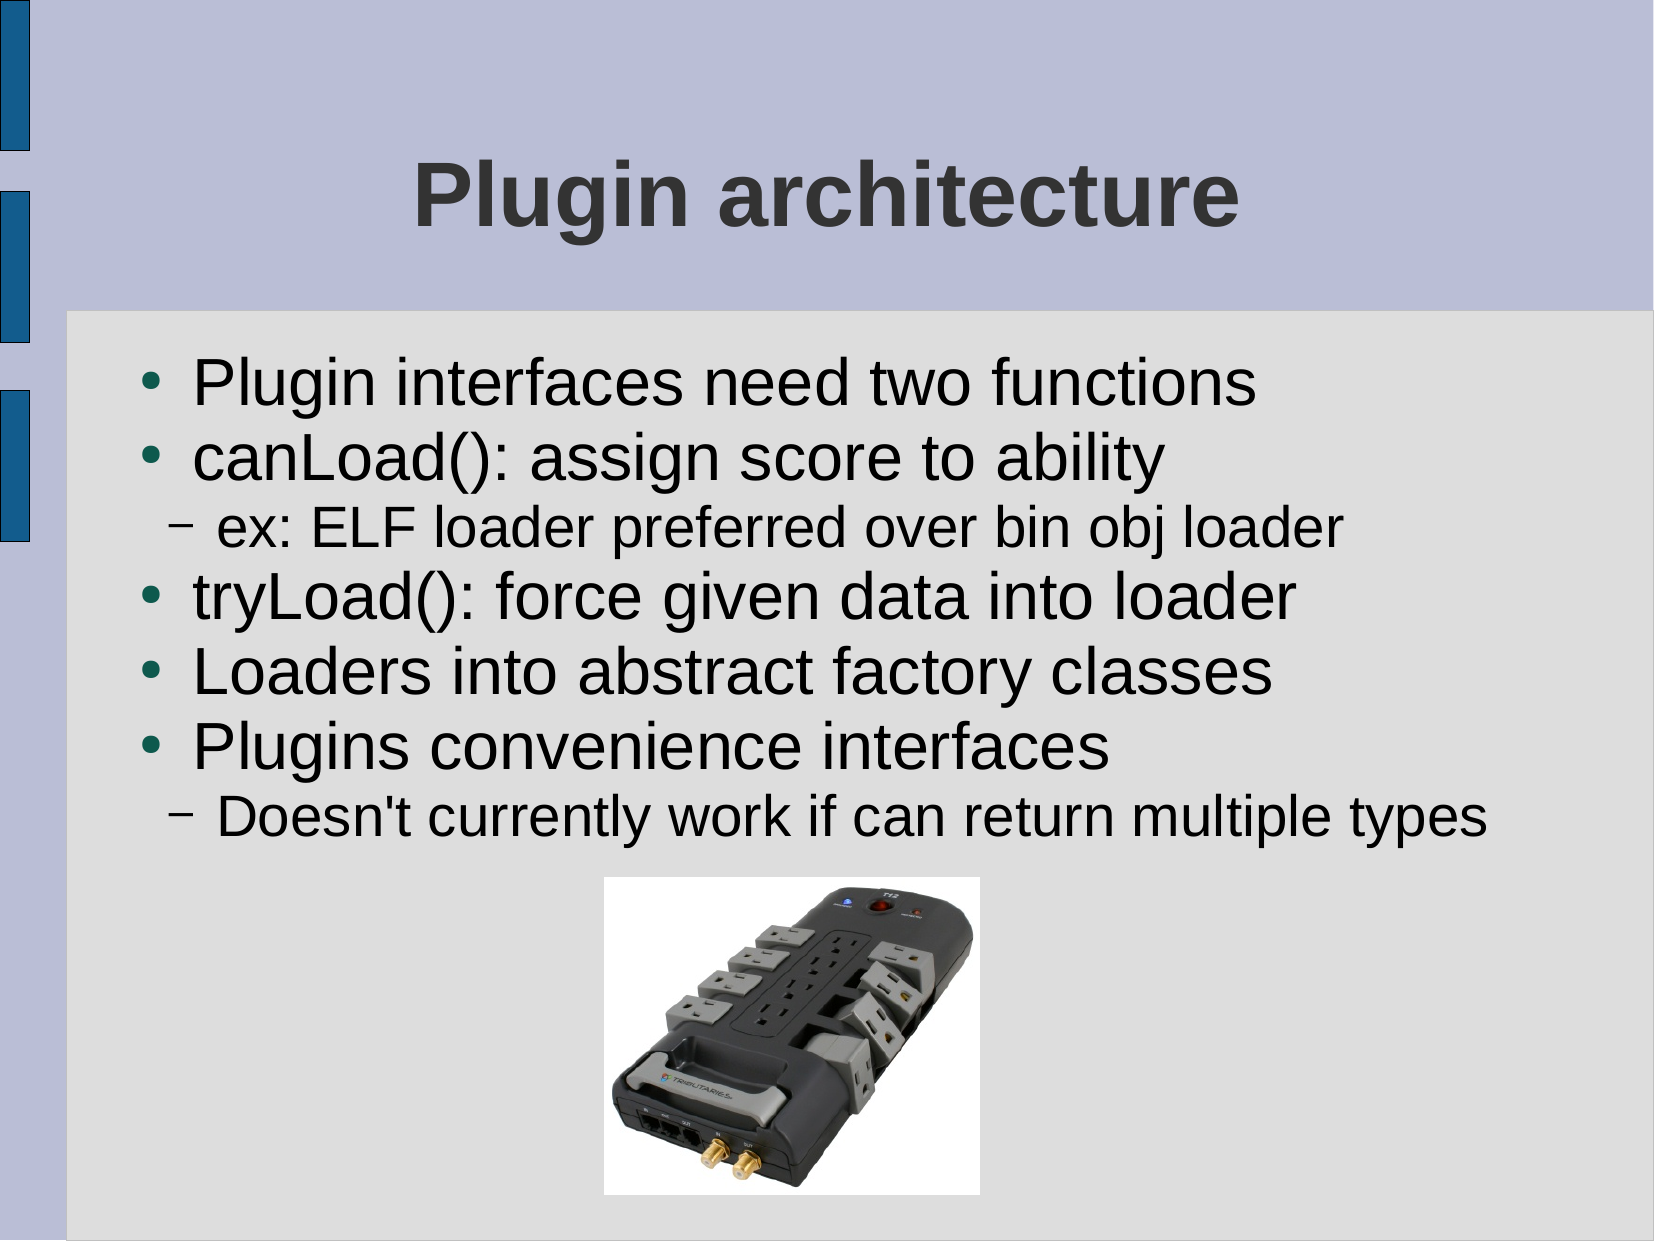

# Plugin architecture
Plugin interfaces need two functions
canLoad(): assign score to ability
ex: ELF loader preferred over bin obj loader
tryLoad(): force given data into loader
Loaders into abstract factory classes
Plugins convenience interfaces
Doesn't currently work if can return multiple types